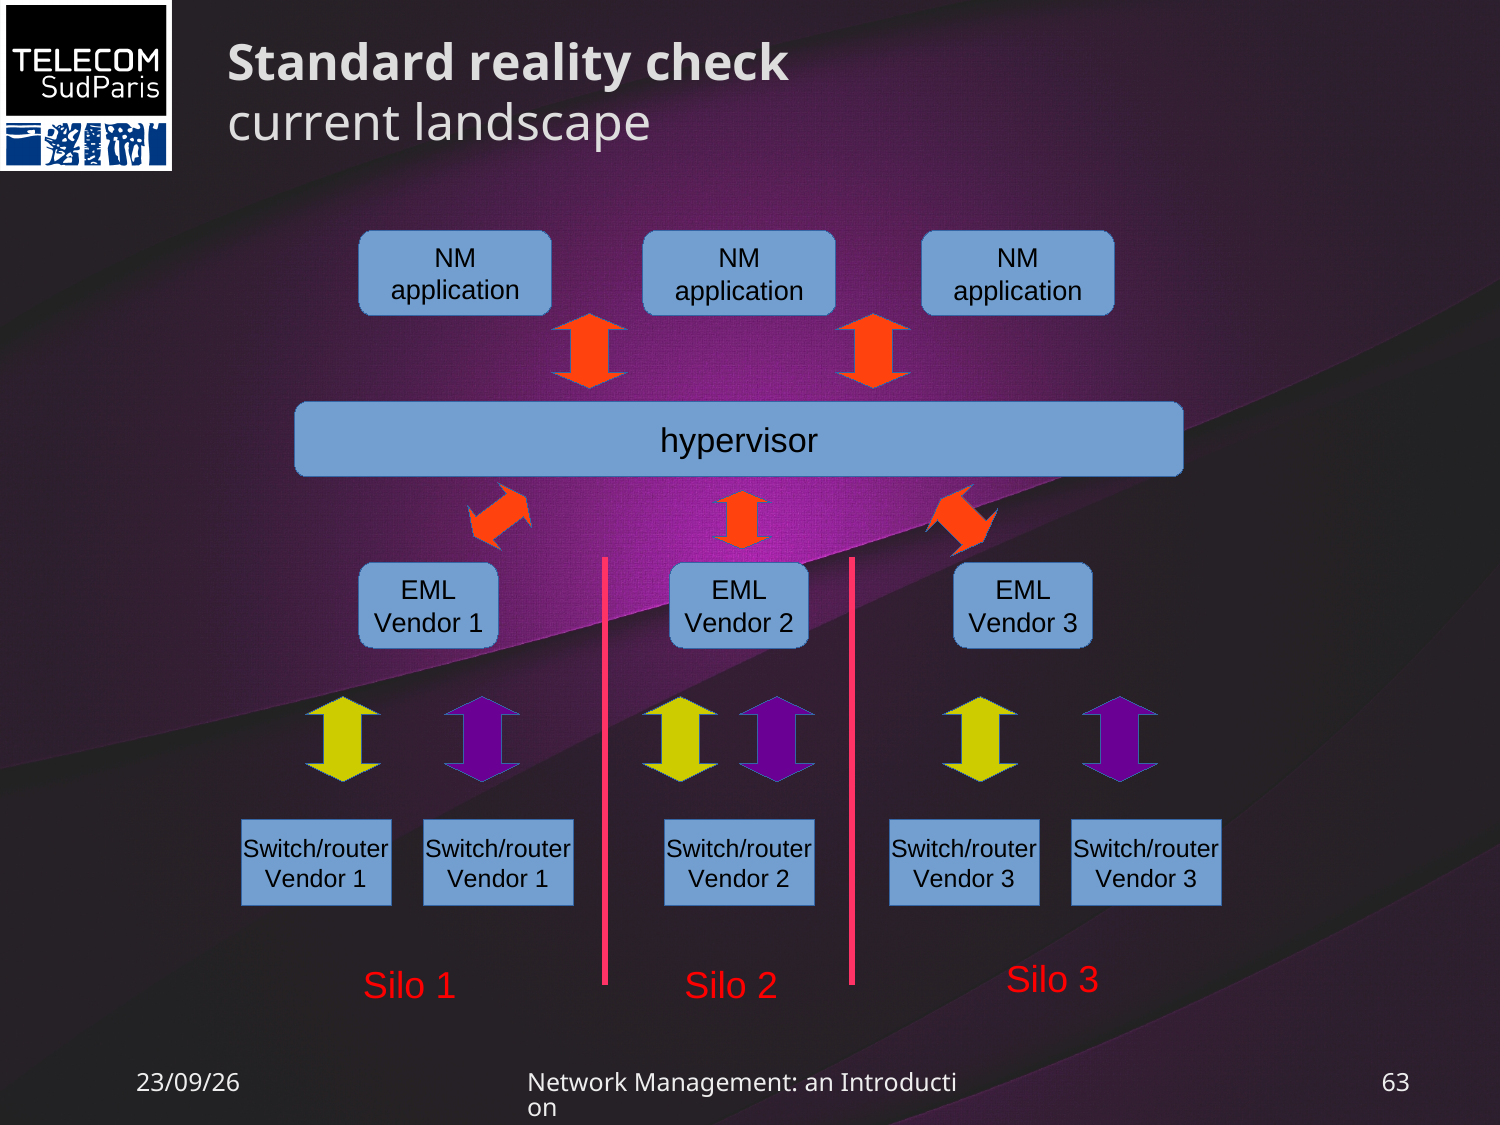

# Standard reality check current landscape
NM
application
NM
application
NM
application
hypervisor
EML
Vendor 1
EML
Vendor 2
EML
Vendor 3
Switch/router
Vendor 1
Switch/router
Vendor 1
Switch/router
Vendor 2
Switch/router
Vendor 3
Switch/router
Vendor 3
Silo 3
Silo 1
Silo 2
Network Management: an Introduction
63